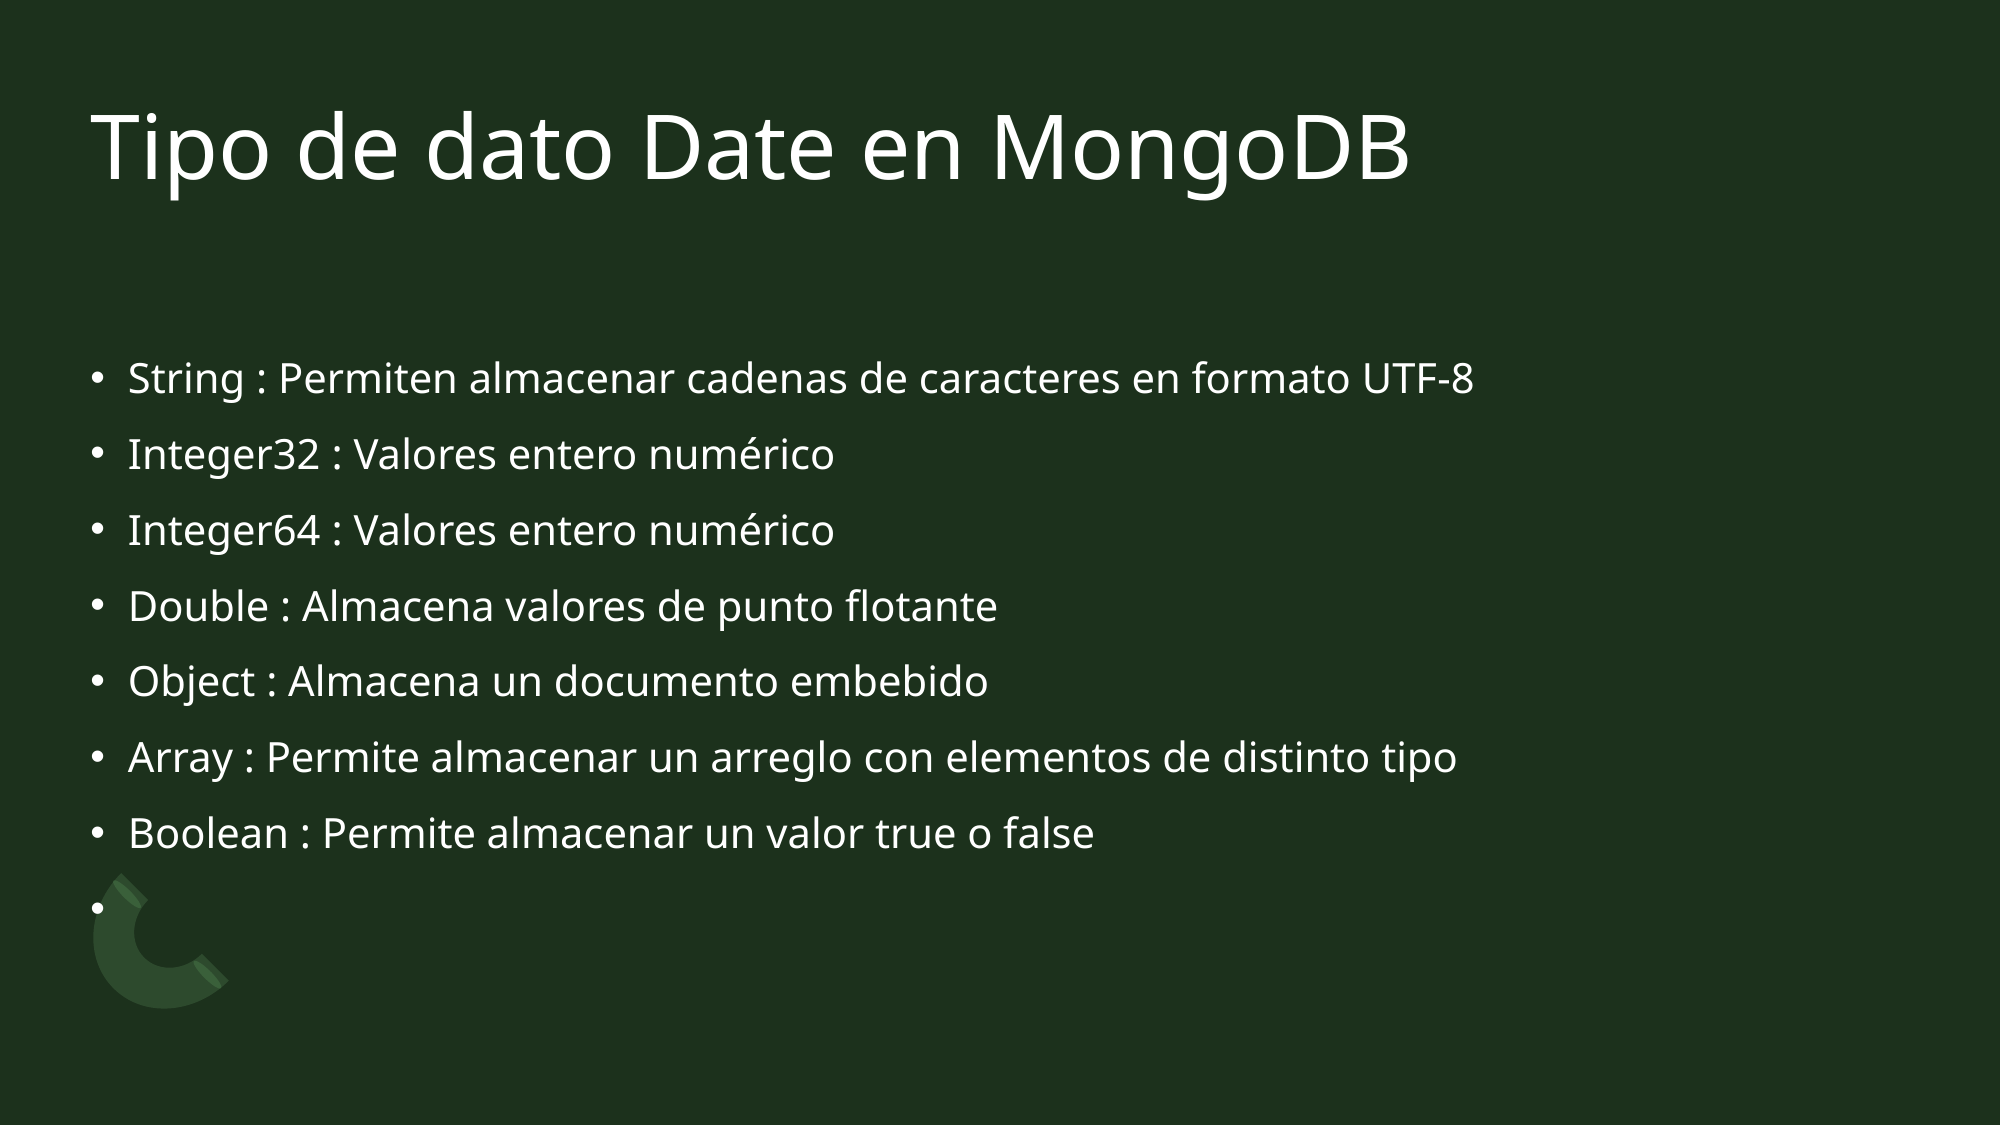

# Tipo de dato Date en MongoDB
String : Permiten almacenar cadenas de caracteres en formato UTF-8
Integer32 : Valores entero numérico
Integer64 : Valores entero numérico
Double : Almacena valores de punto flotante
Object : Almacena un documento embebido
Array : Permite almacenar un arreglo con elementos de distinto tipo
Boolean : Permite almacenar un valor true o false